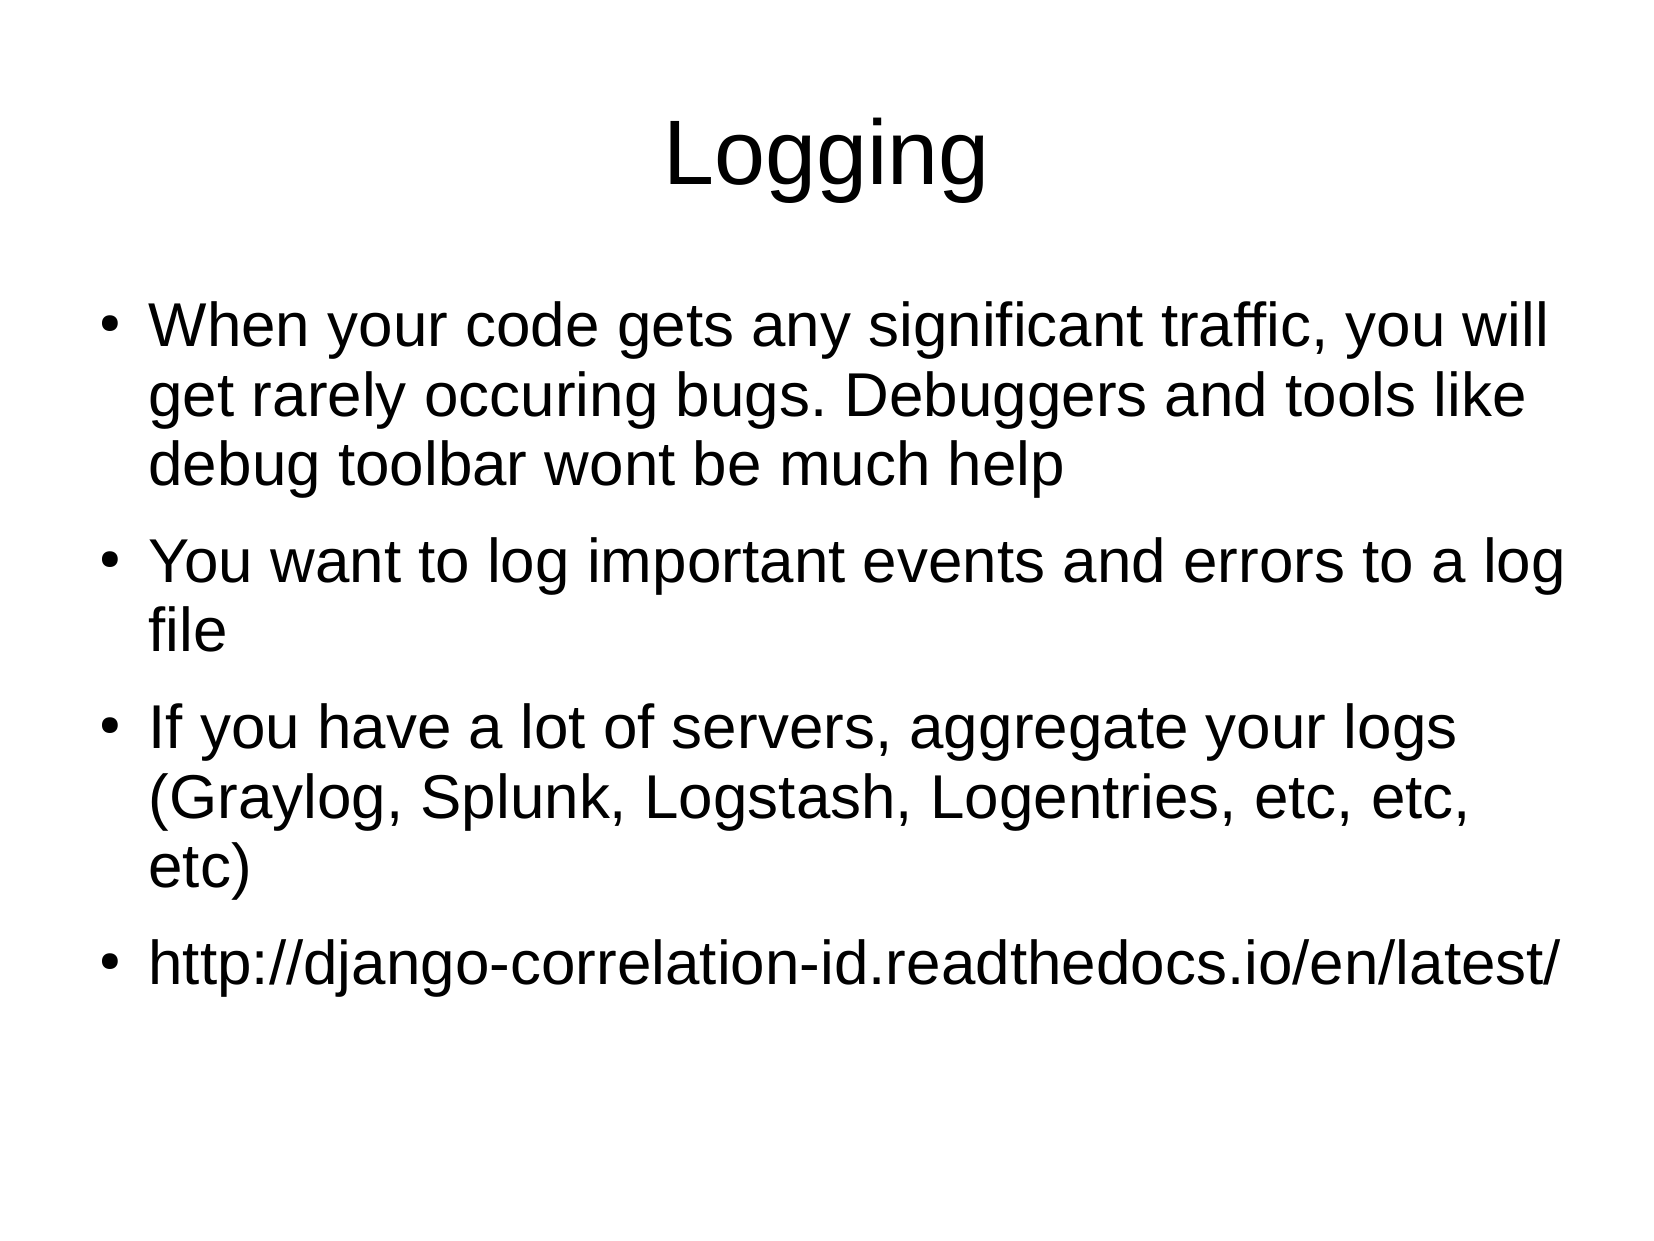

# Logging
When your code gets any significant traffic, you will get rarely occuring bugs. Debuggers and tools like debug toolbar wont be much help
You want to log important events and errors to a log file
If you have a lot of servers, aggregate your logs (Graylog, Splunk, Logstash, Logentries, etc, etc, etc)
http://django-correlation-id.readthedocs.io/en/latest/